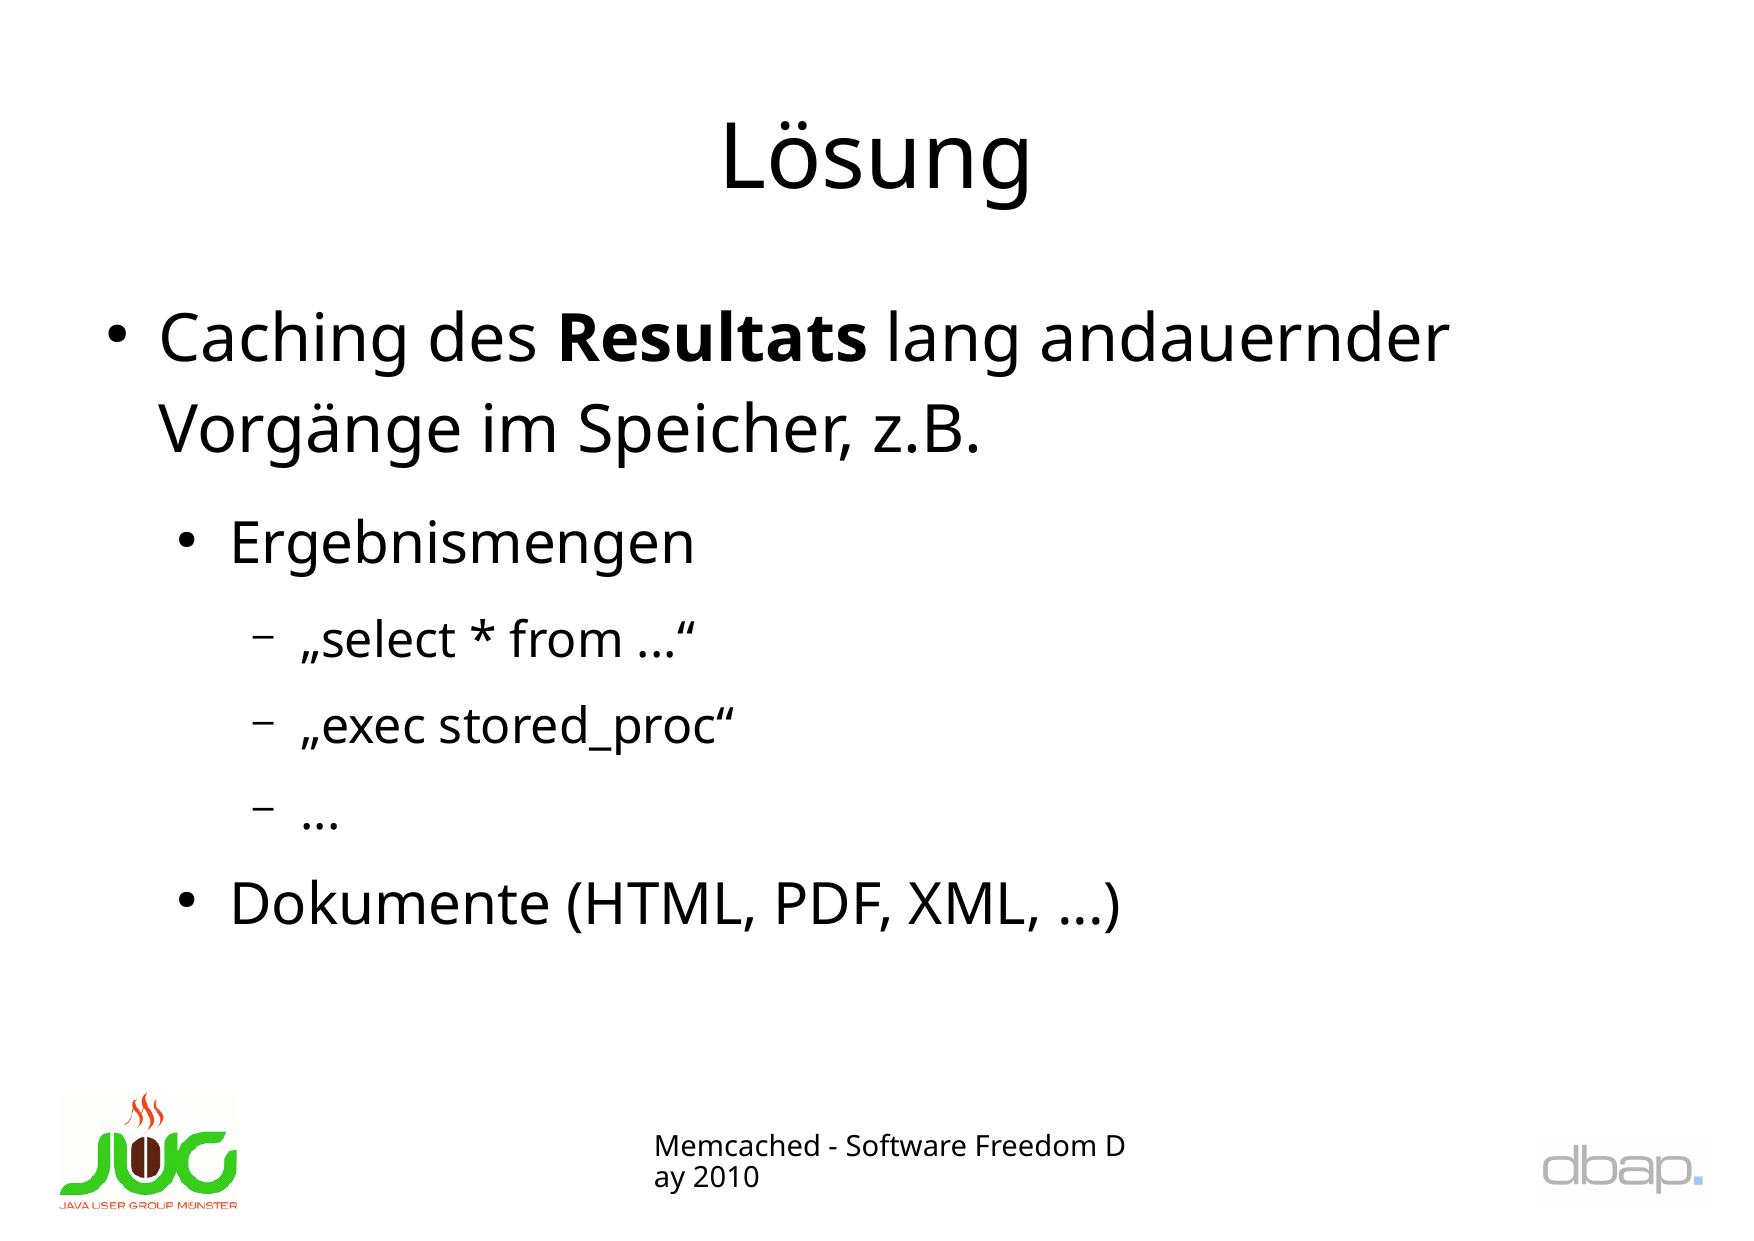

# Lösung
Caching des Resultats lang andauernder Vorgänge im Speicher, z.B.
Ergebnismengen
„select * from ...“
„exec stored_proc“
...
Dokumente (HTML, PDF, XML, ...)
Memcached - Software Freedom Day 2010